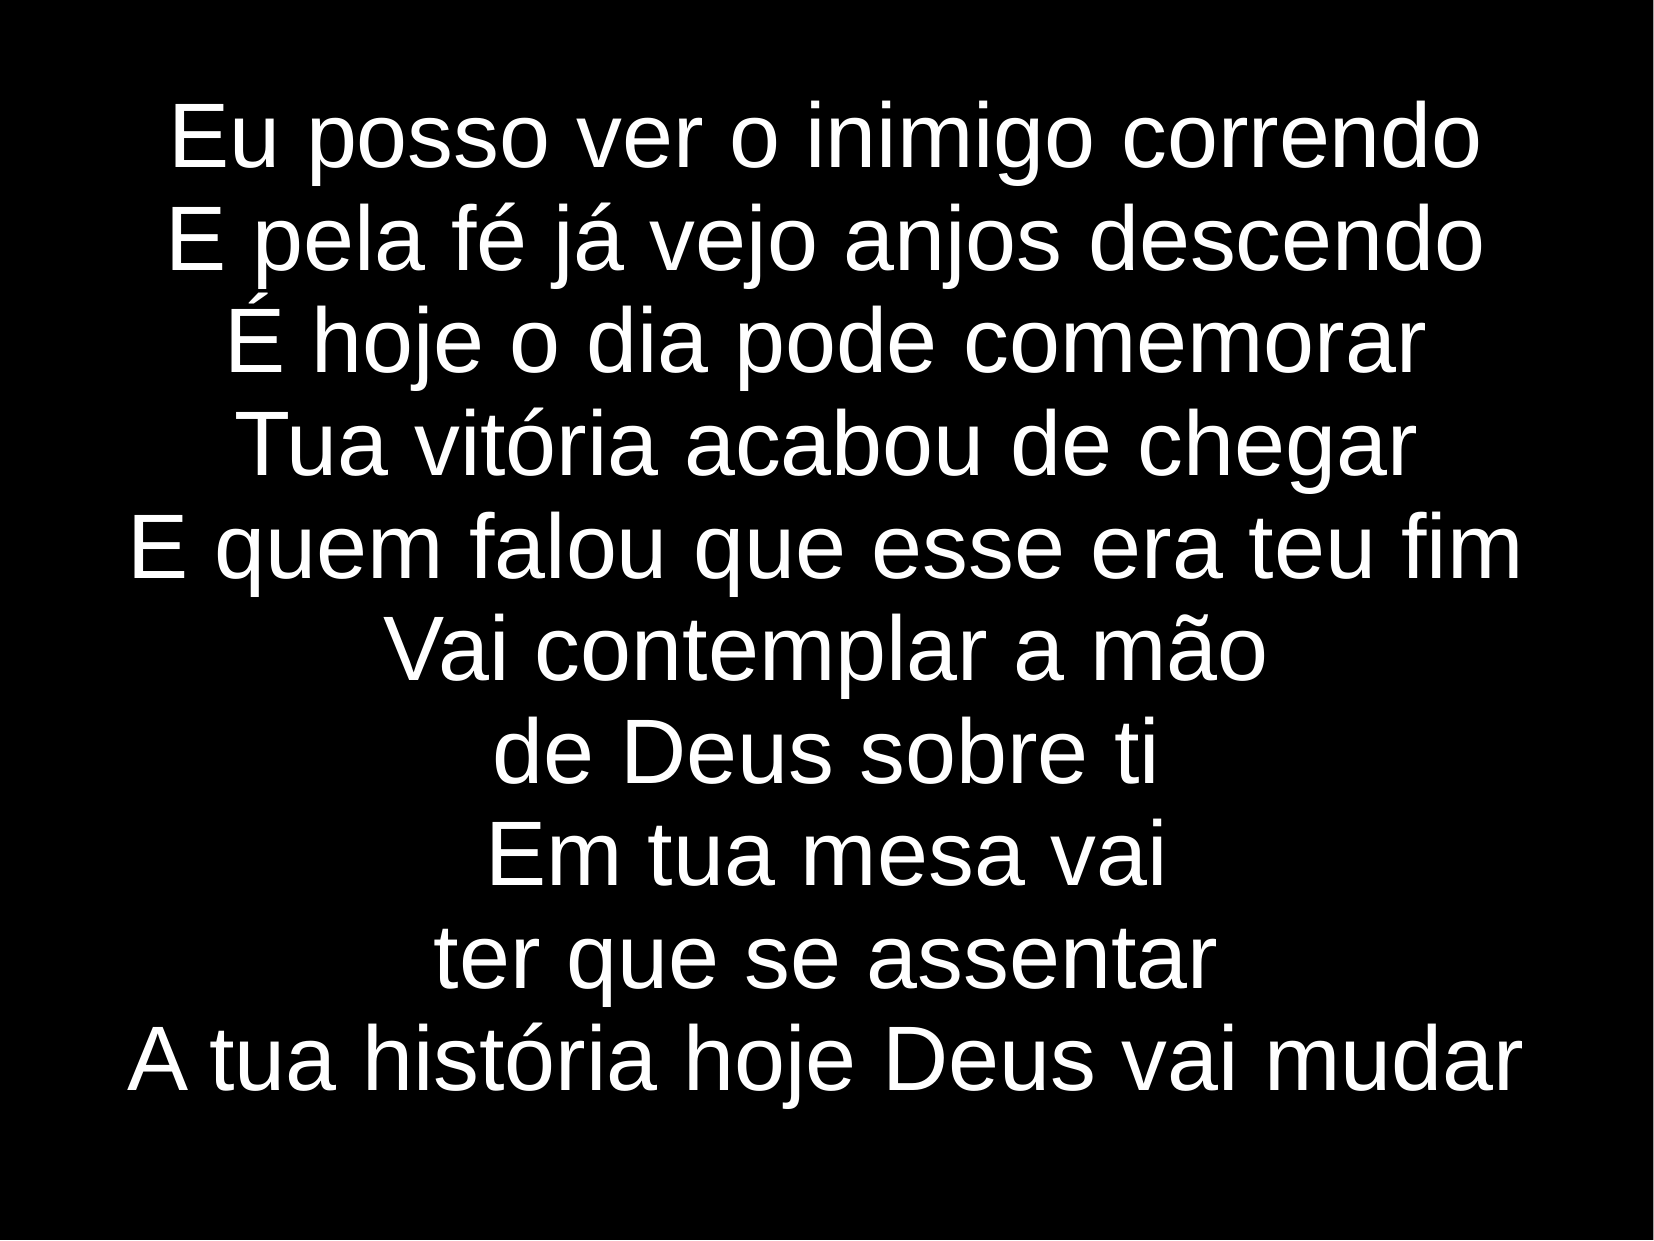

# Eu posso ver o inimigo correndo
E pela fé já vejo anjos descendo
É hoje o dia pode comemorar
Tua vitória acabou de chegar
E quem falou que esse era teu fim
Vai contemplar a mão
de Deus sobre ti
Em tua mesa vai
ter que se assentar
A tua história hoje Deus vai mudar